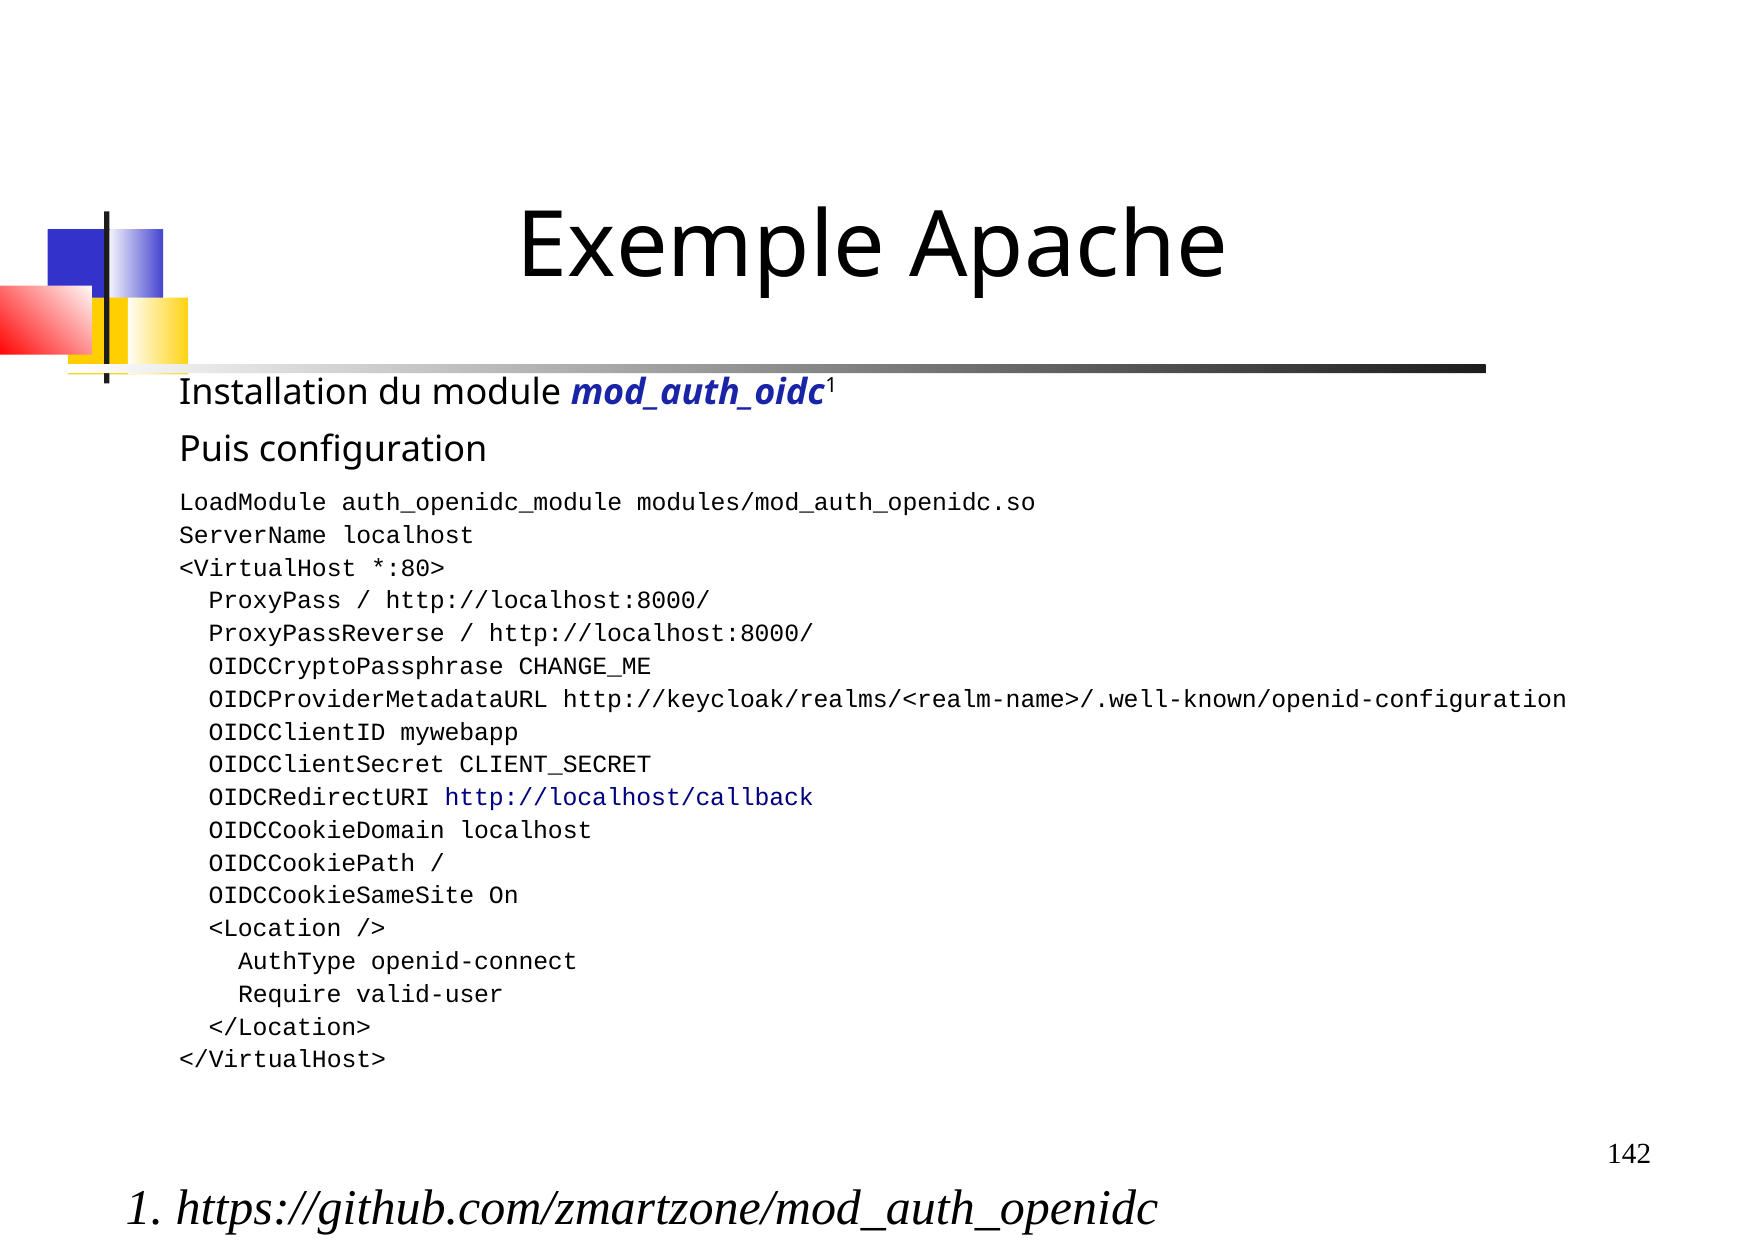

# Exemple Apache
Installation du module mod_auth_oidc1
Puis configuration
LoadModule auth_openidc_module modules/mod_auth_openidc.so
ServerName localhost
<VirtualHost *:80>
 ProxyPass / http://localhost:8000/
 ProxyPassReverse / http://localhost:8000/
 OIDCCryptoPassphrase CHANGE_ME
 OIDCProviderMetadataURL http://keycloak/realms/<realm-name>/.well-known/openid-configuration
 OIDCClientID mywebapp
 OIDCClientSecret CLIENT_SECRET
 OIDCRedirectURI http://localhost/callback
 OIDCCookieDomain localhost
 OIDCCookiePath /
 OIDCCookieSameSite On
 <Location />
 AuthType openid-connect
 Require valid-user
 </Location>
</VirtualHost>
1. https://github.com/zmartzone/mod_auth_openidc